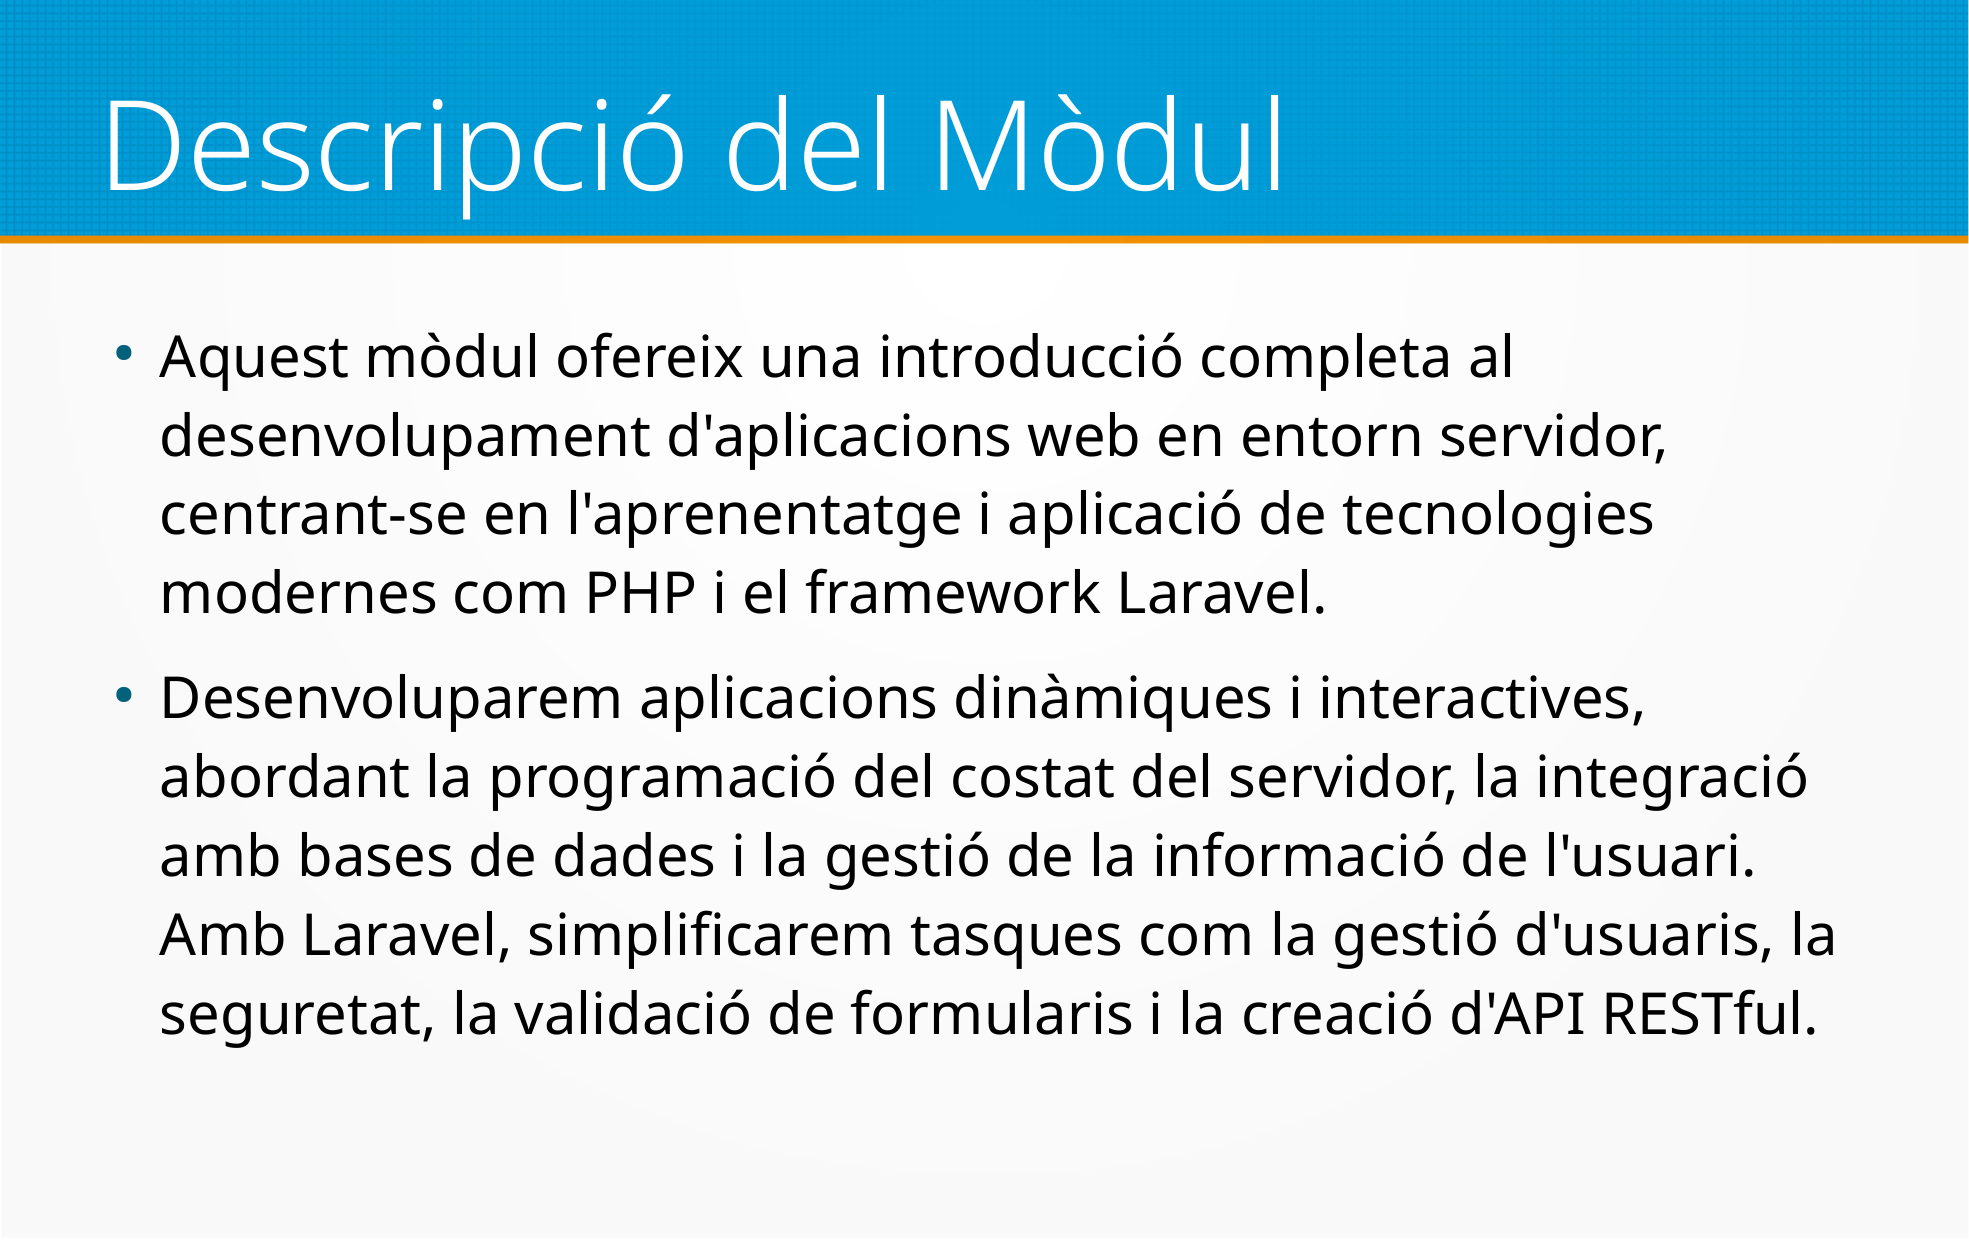

# Descripció del Mòdul
Aquest mòdul ofereix una introducció completa al desenvolupament d'aplicacions web en entorn servidor, centrant-se en l'aprenentatge i aplicació de tecnologies modernes com PHP i el framework Laravel.
Desenvoluparem aplicacions dinàmiques i interactives, abordant la programació del costat del servidor, la integració amb bases de dades i la gestió de la informació de l'usuari. Amb Laravel, simplificarem tasques com la gestió d'usuaris, la seguretat, la validació de formularis i la creació d'API RESTful.